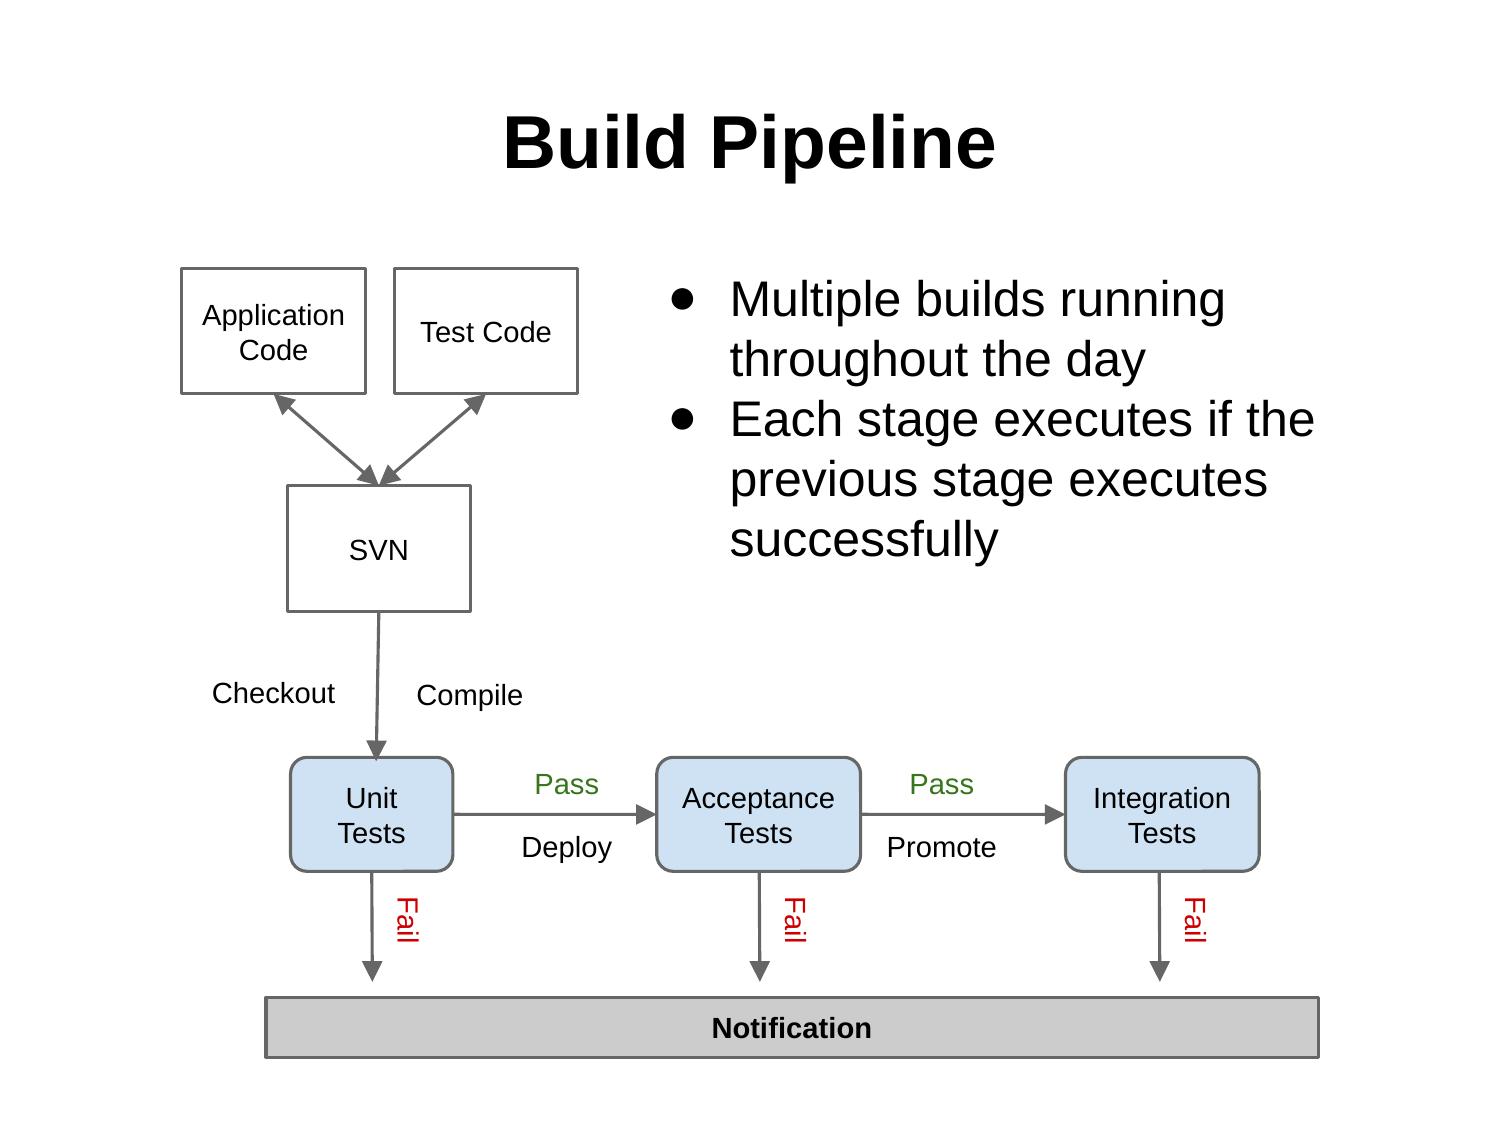

# Build Pipeline
Multiple builds running throughout the day
Each stage executes if the previous stage executes successfully
Application Code
Test Code
SVN
Checkout
Compile
Unit Tests
Acceptance Tests
Integration
Tests
Pass
Pass
Deploy
Promote
Fail
Fail
Fail
Notification